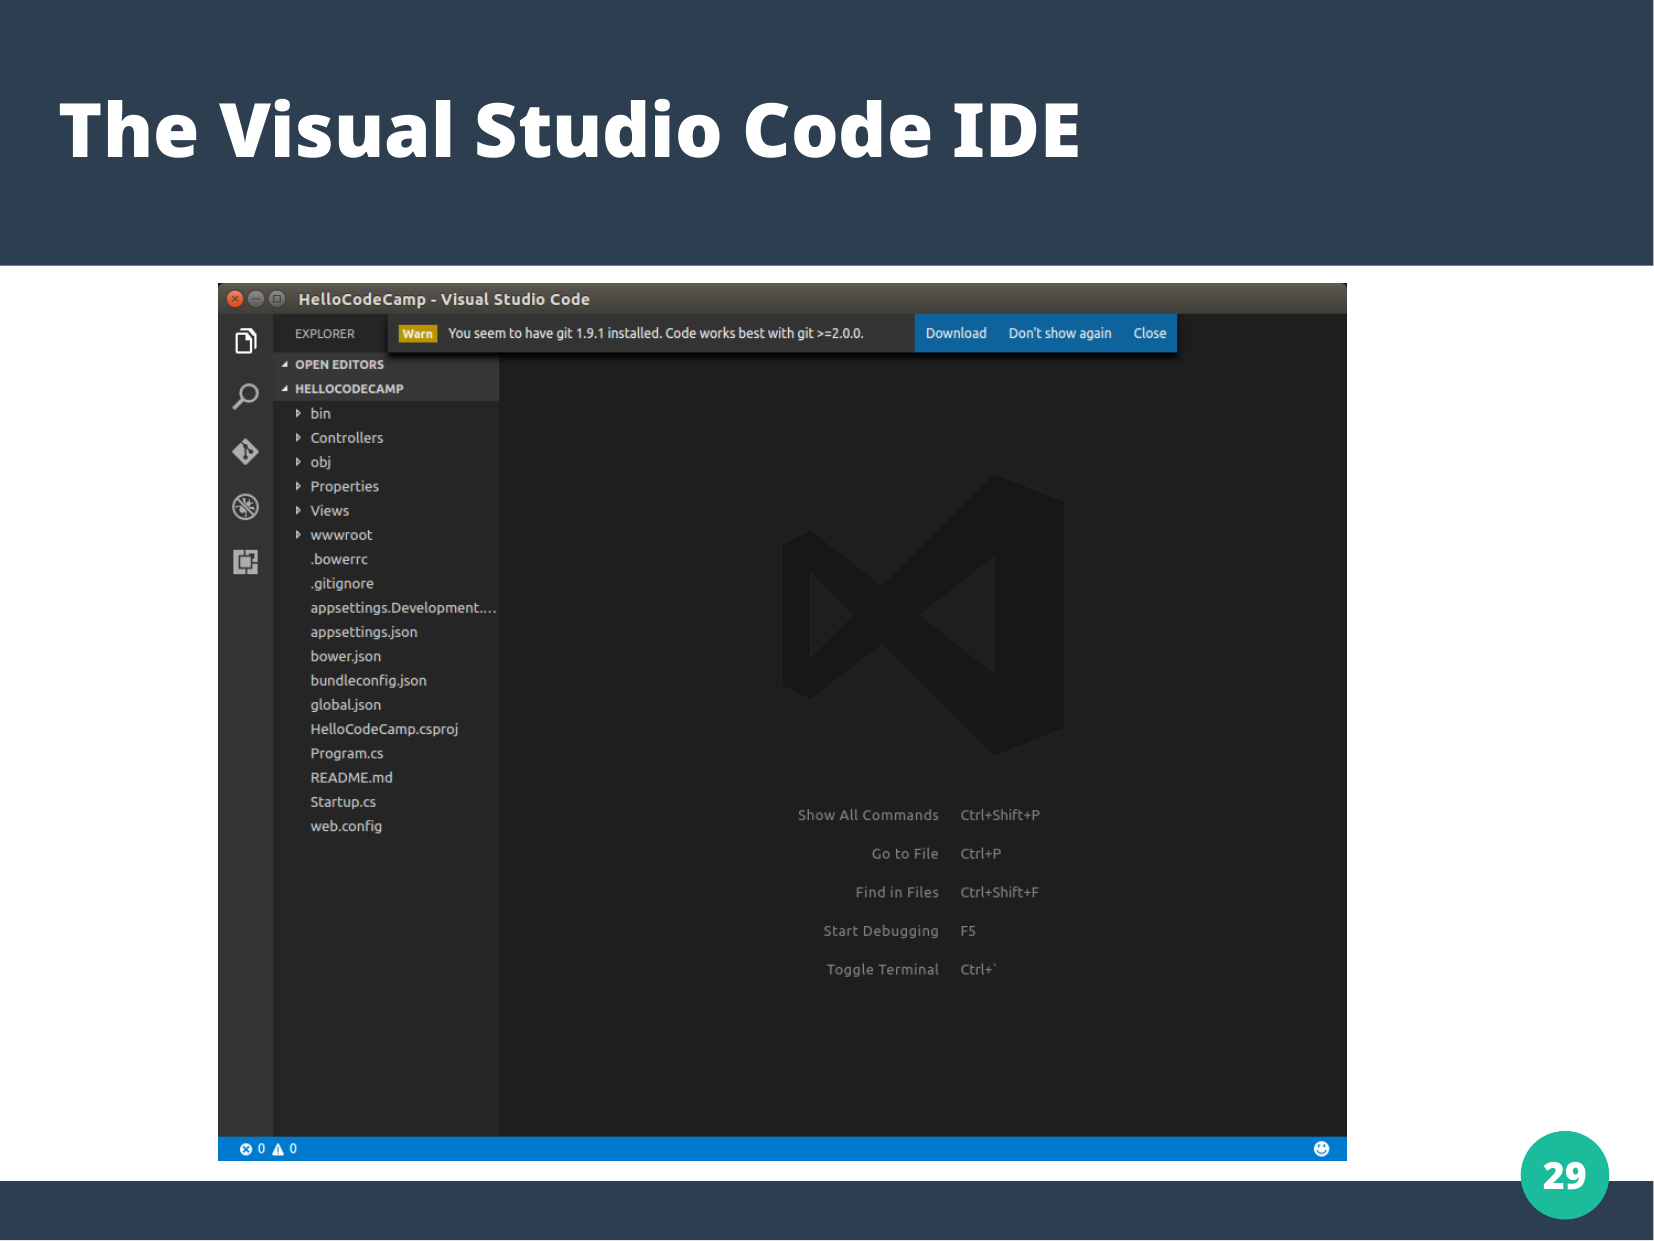

# The Visual Studio Code IDE
29